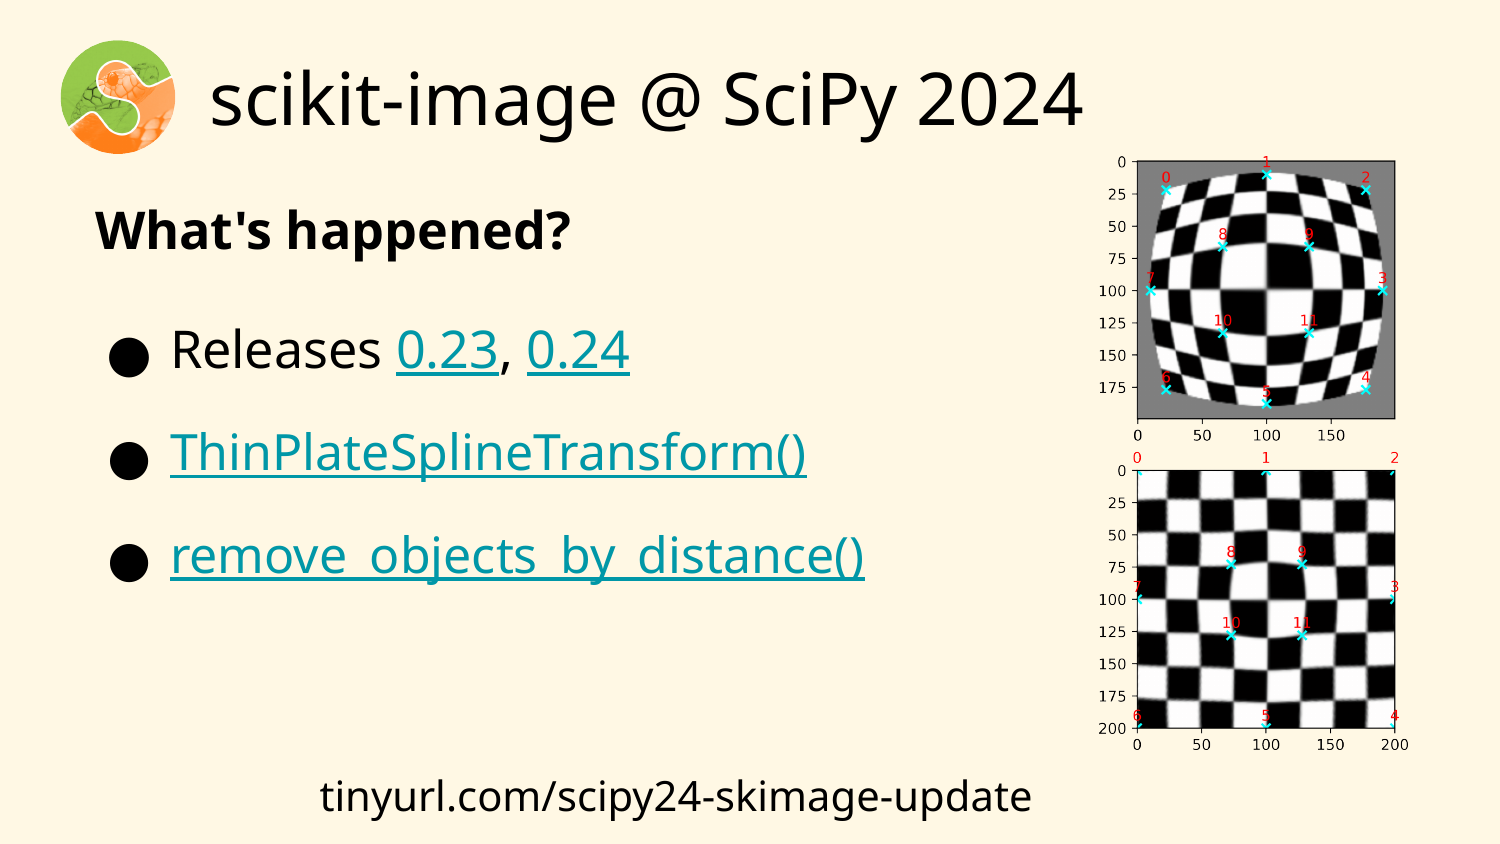

scikit-image @ SciPy 2024
What's happened?
Releases 0.23, 0.24
ThinPlateSplineTransform()
remove_objects_by_distance()
tinyurl.com/scipy24-skimage-update